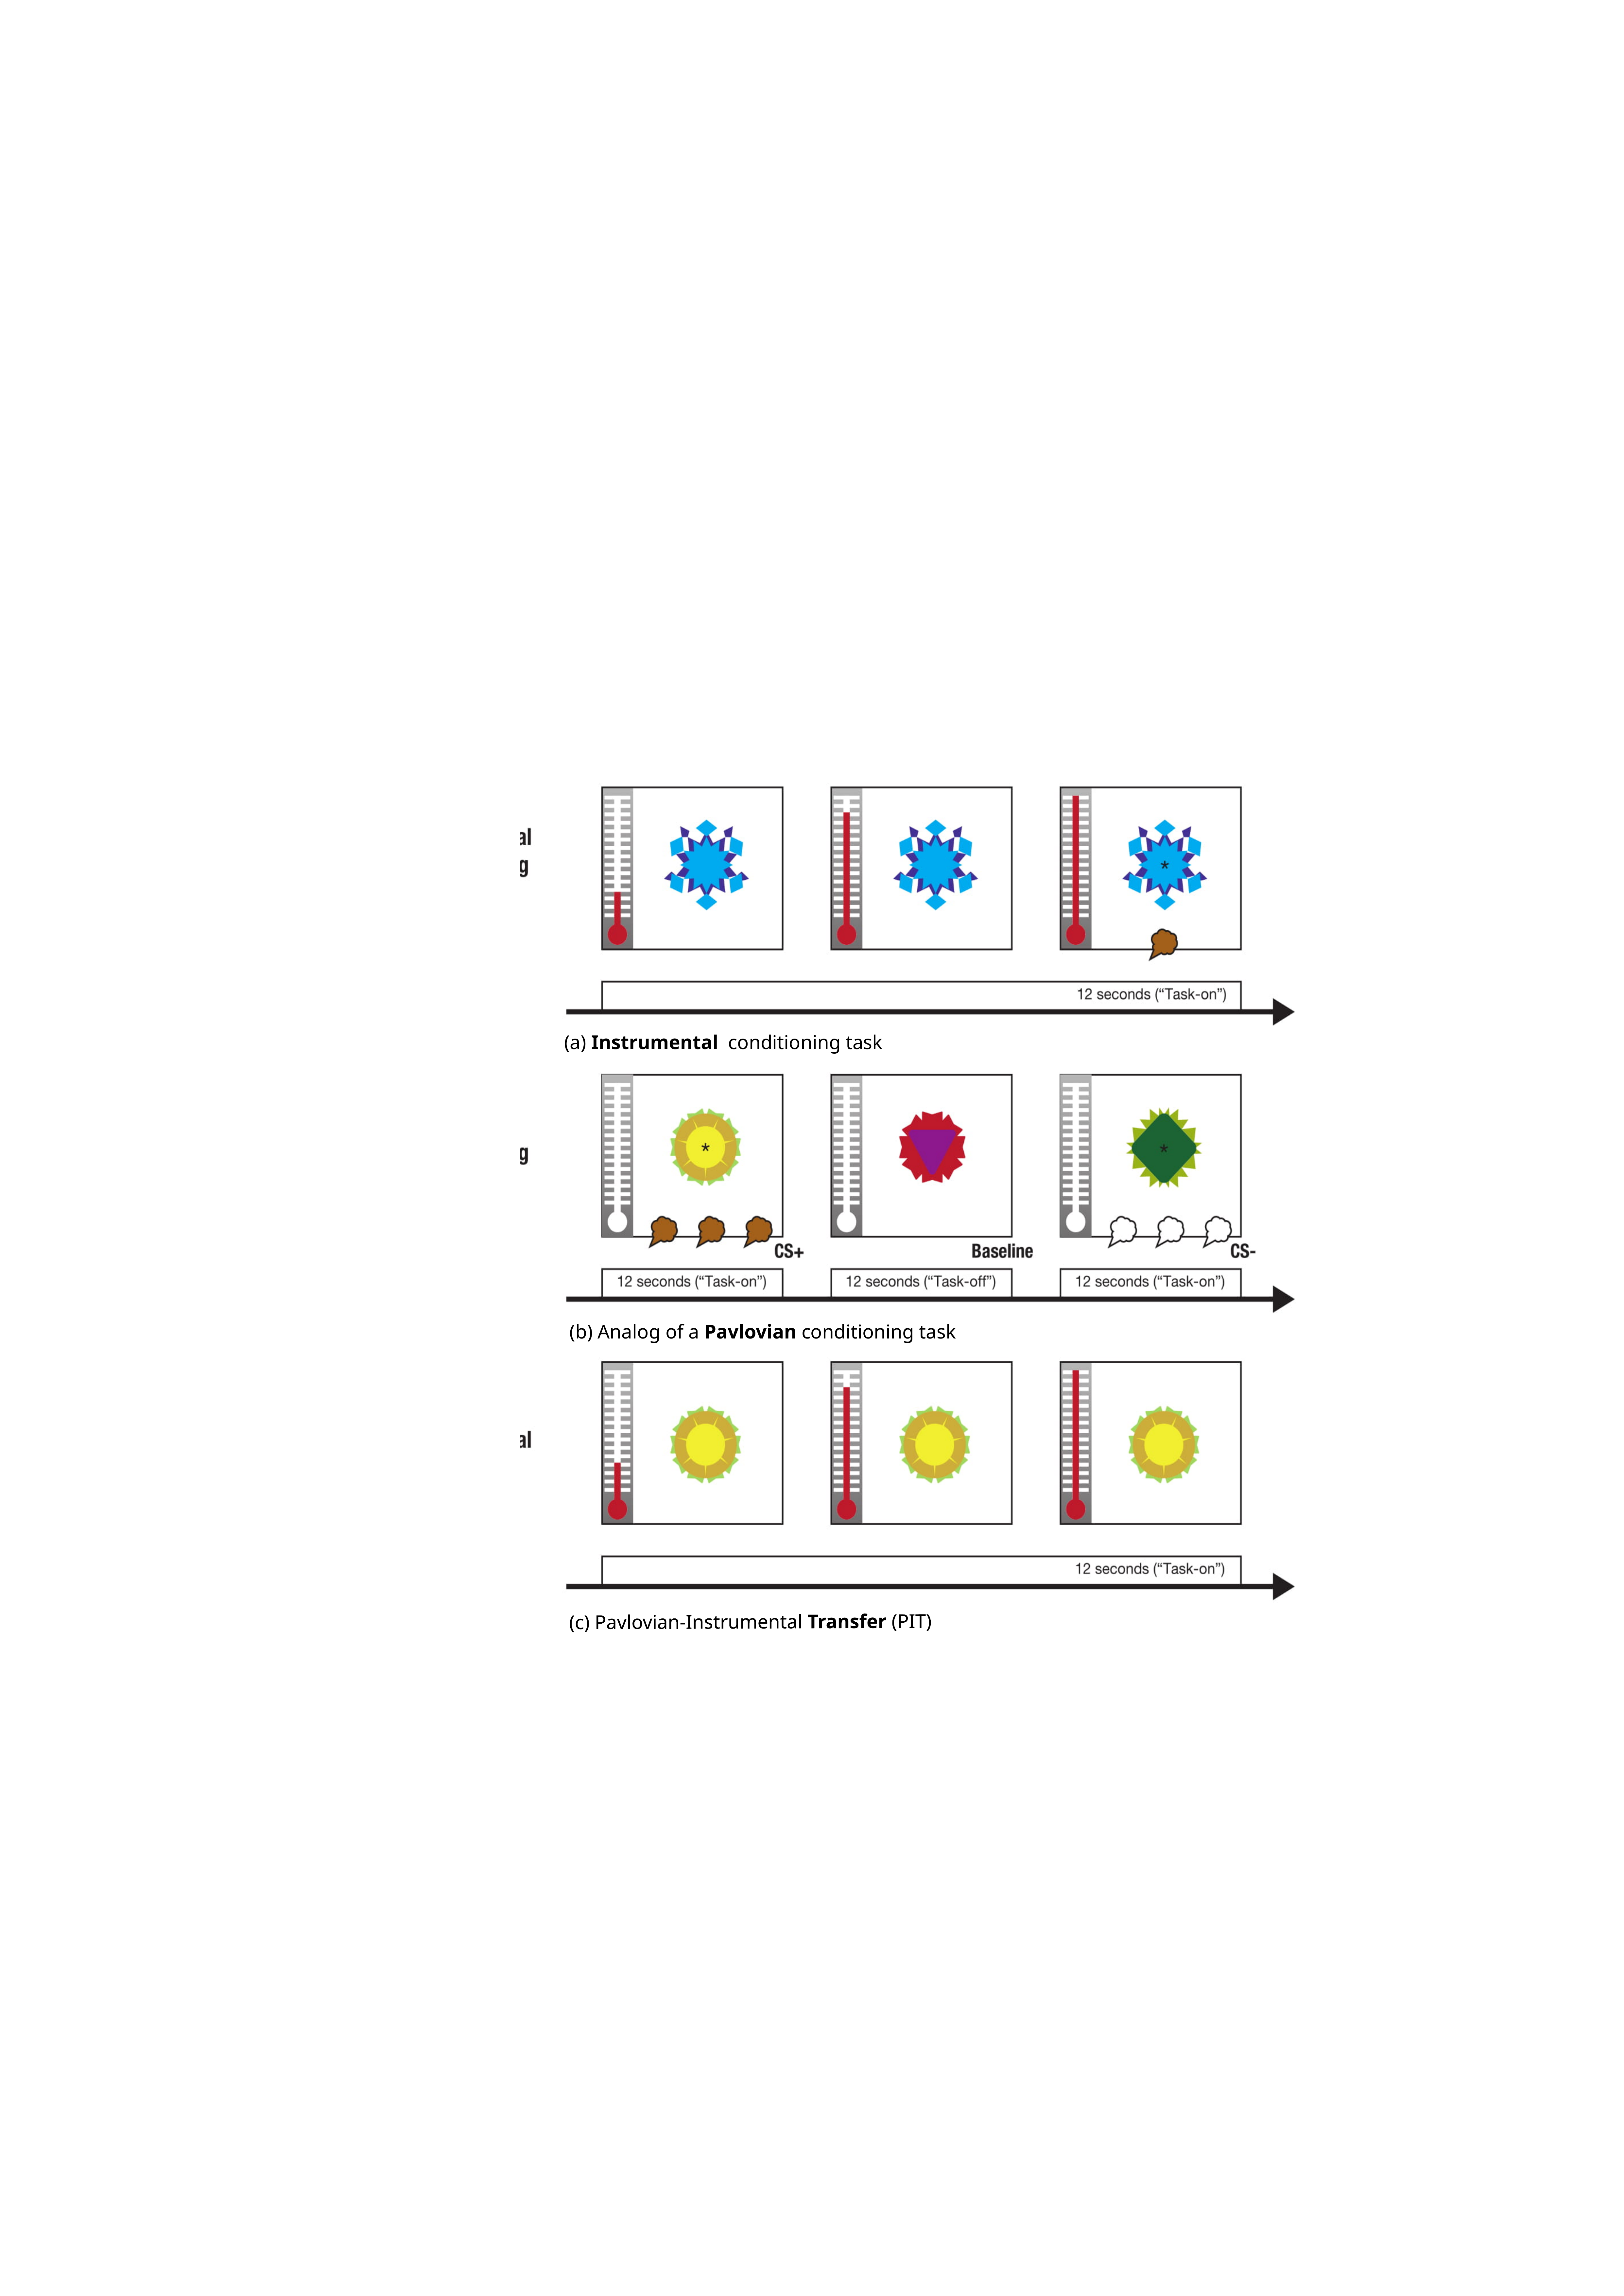

#
 (a) Instrumental conditioning task
(b) Analog of a Pavlovian conditioning task
 (c) Pavlovian-Instrumental Transfer (PIT)